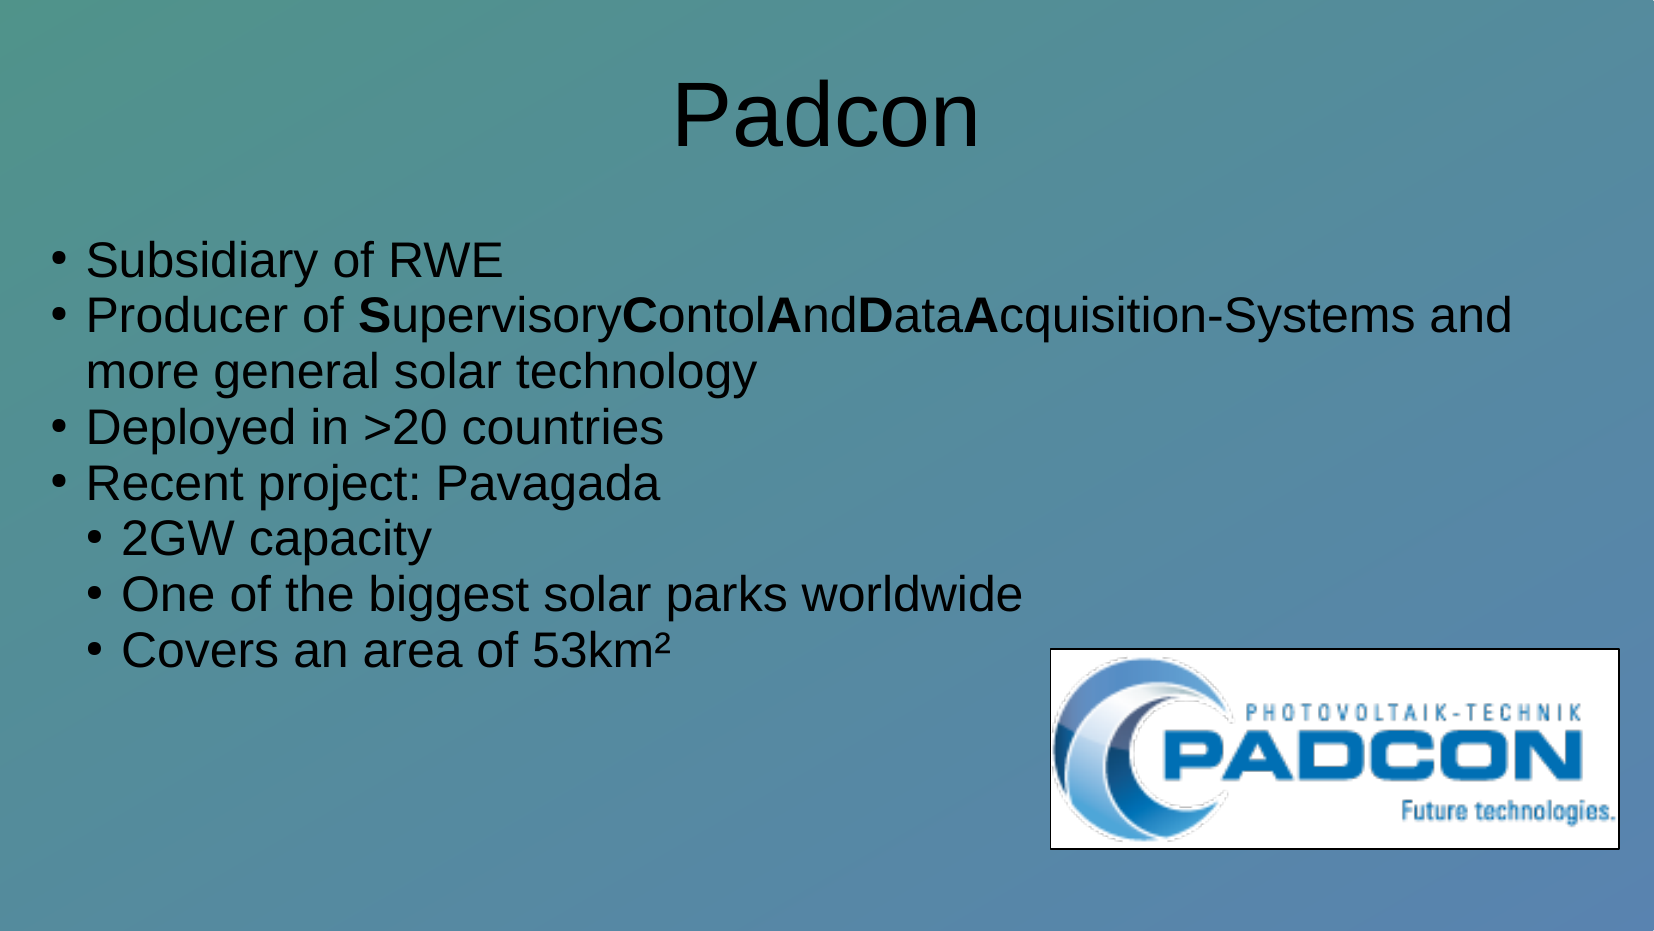

# Padcon
Subsidiary of RWE
Producer of SupervisoryContolAndDataAcquisition-Systems and more general solar technology
Deployed in >20 countries
Recent project: Pavagada
2GW capacity
One of the biggest solar parks worldwide
Covers an area of 53km²